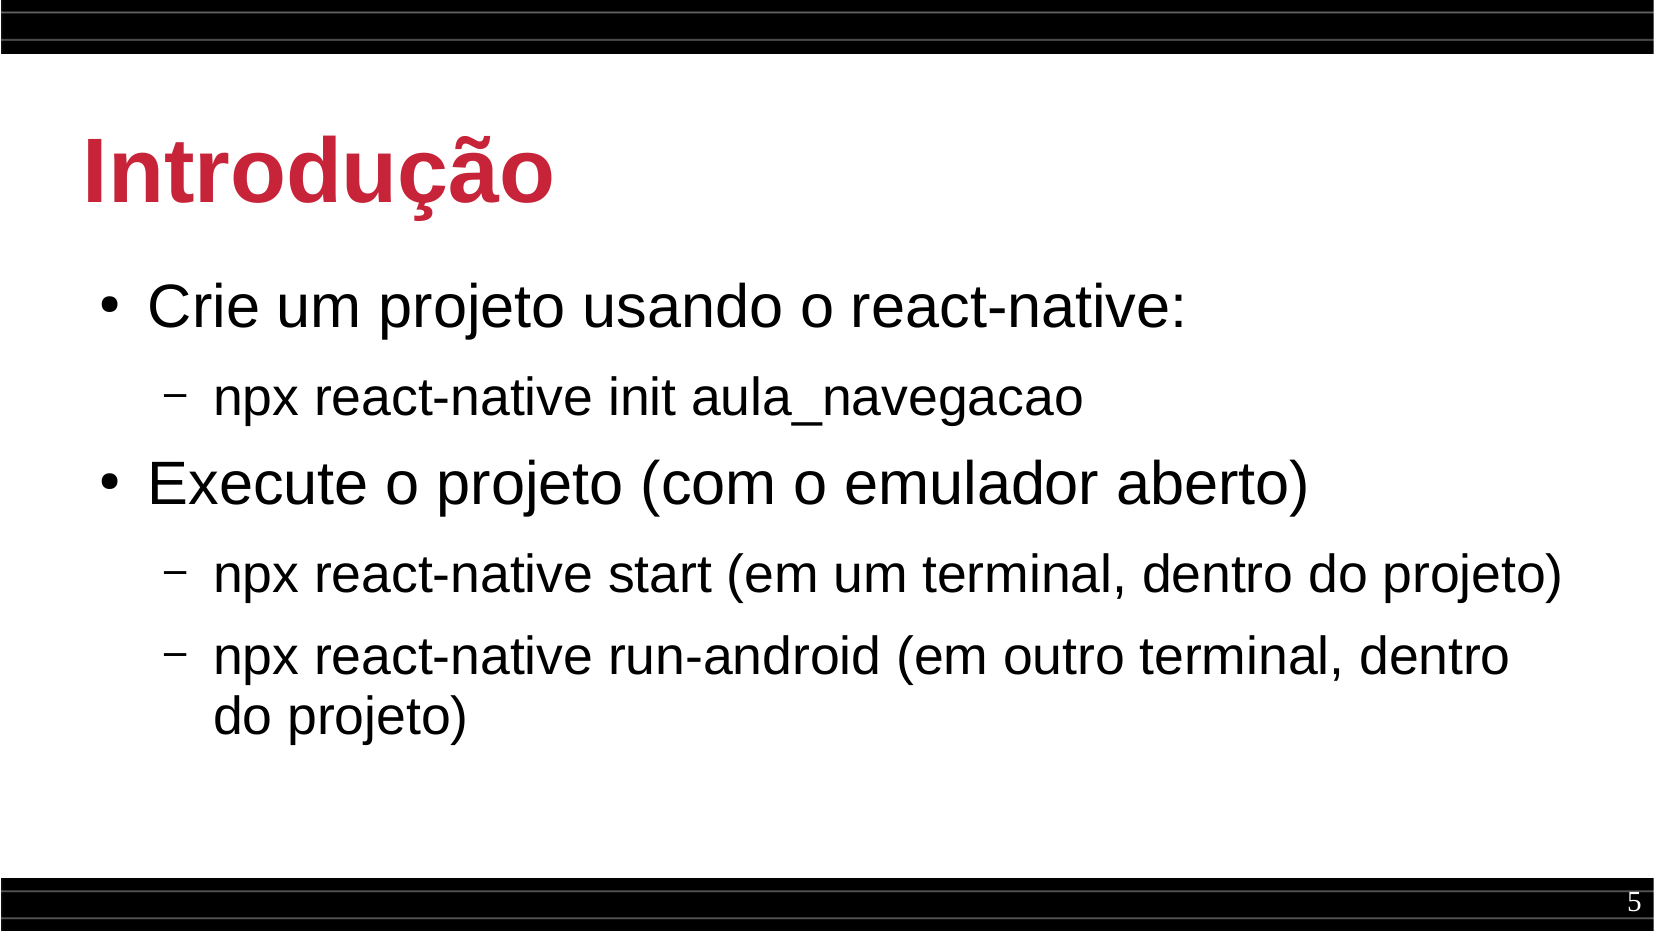

# Introdução
Crie um projeto usando o react-native:
npx react-native init aula_navegacao
Execute o projeto (com o emulador aberto)
npx react-native start (em um terminal, dentro do projeto)
npx react-native run-android (em outro terminal, dentro do projeto)